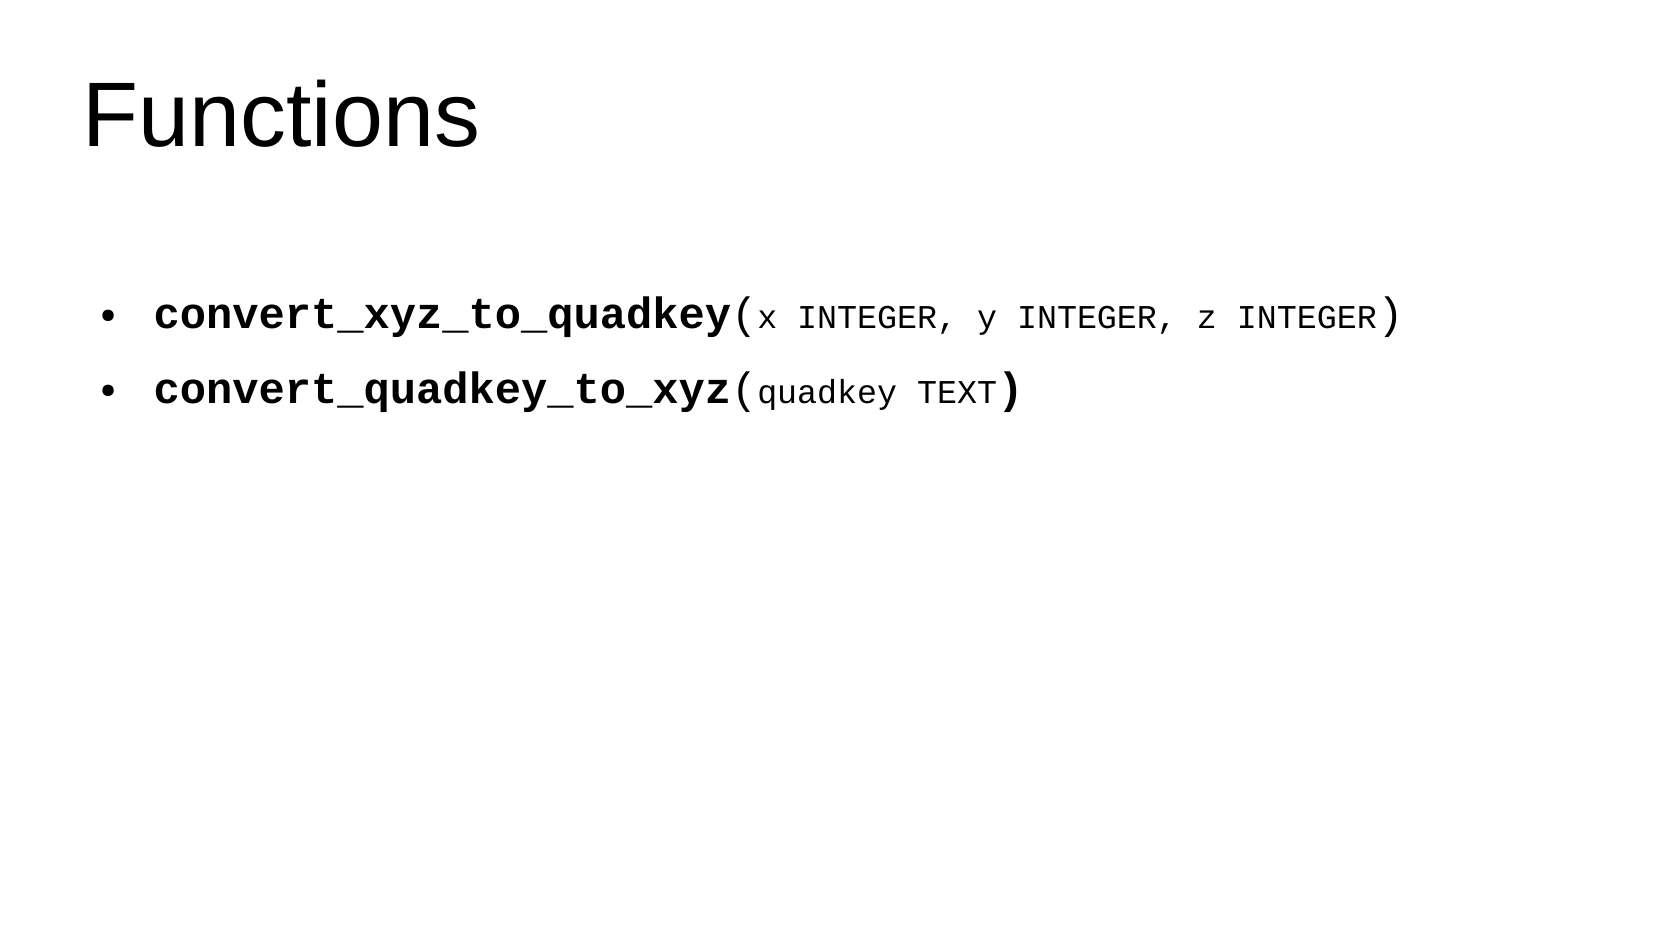

# Functions
convert_xyz_to_quadkey(x INTEGER, y INTEGER, z INTEGER)
convert_quadkey_to_xyz(quadkey TEXT)